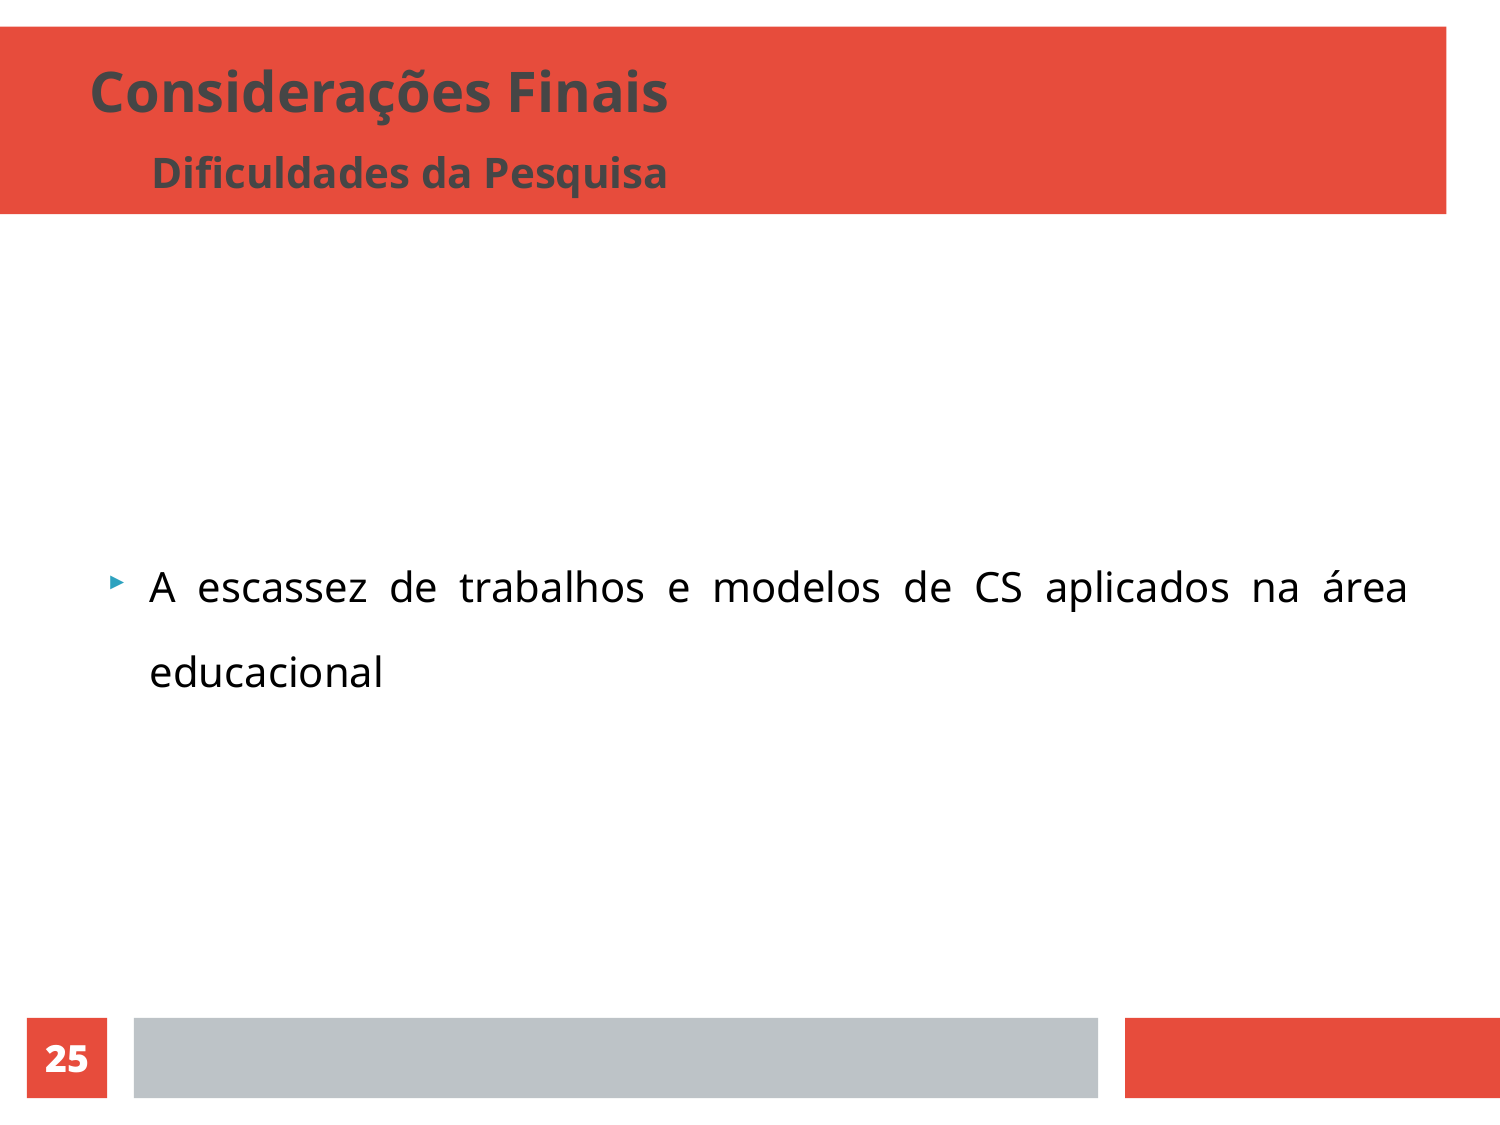

Considerações Finais
	Dificuldades da Pesquisa
# A escassez de trabalhos e modelos de CS aplicados na área educacional
25